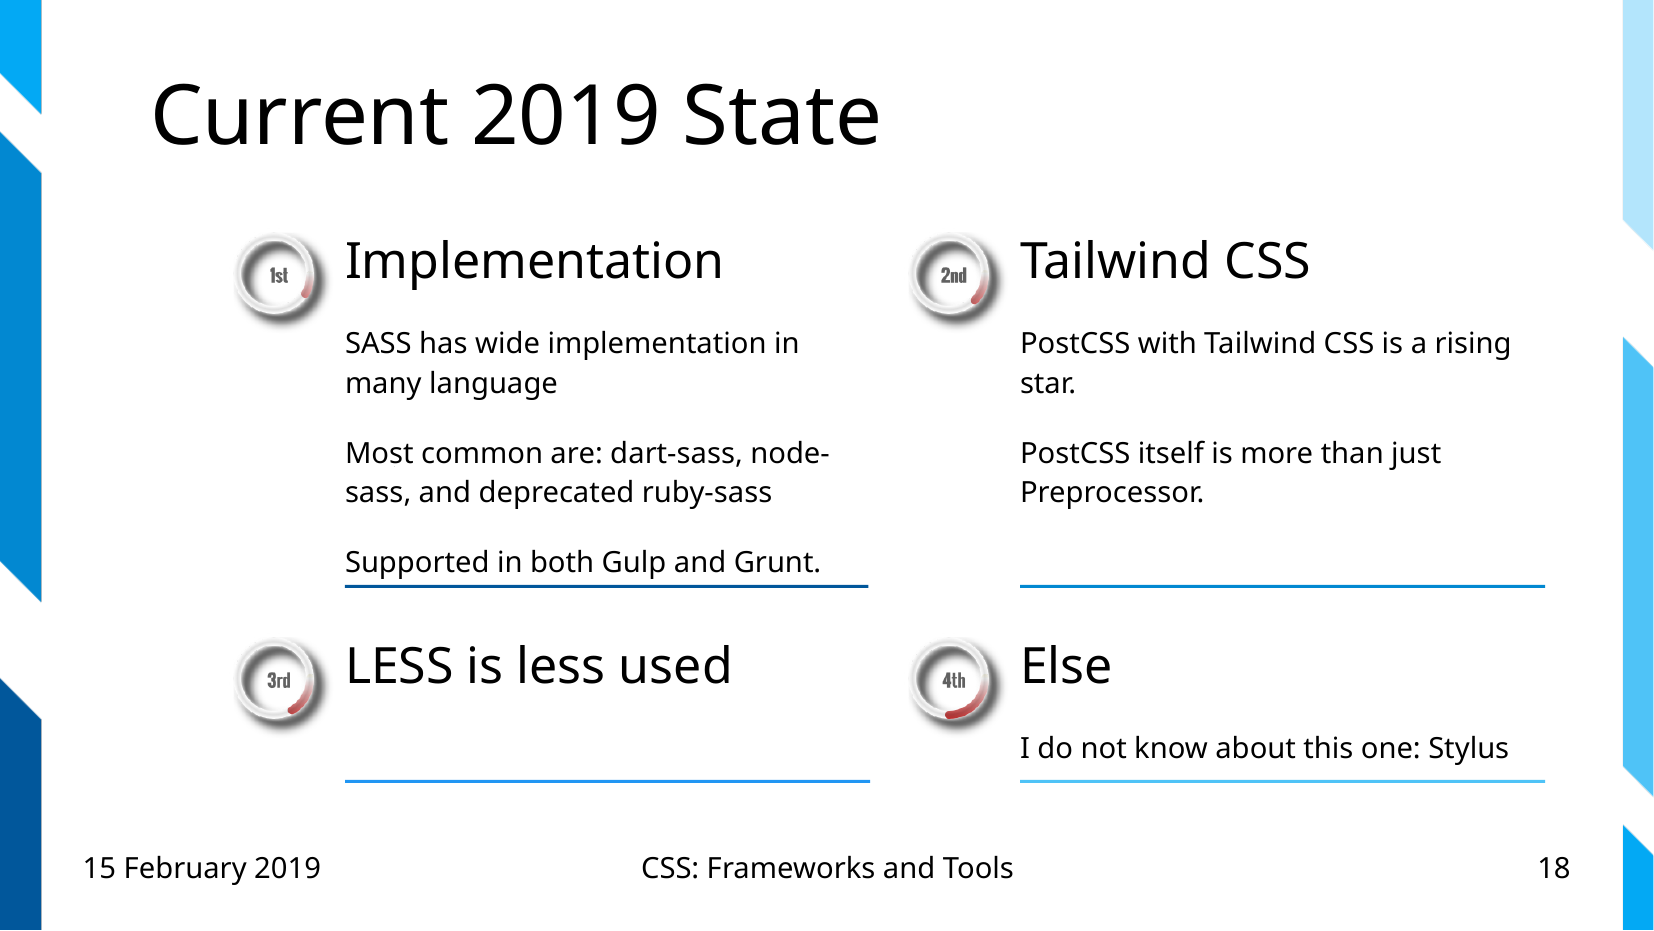

# Current 2019 State
Implementation
SASS has wide implementation in many language
Most common are: dart-sass, node-sass, and deprecated ruby-sass
Supported in both Gulp and Grunt.
Tailwind CSS
PostCSS with Tailwind CSS is a rising star.
PostCSS itself is more than just Preprocessor.
LESS is less used
Else
I do not know about this one: Stylus
15 February 2019
CSS: Frameworks and Tools
18